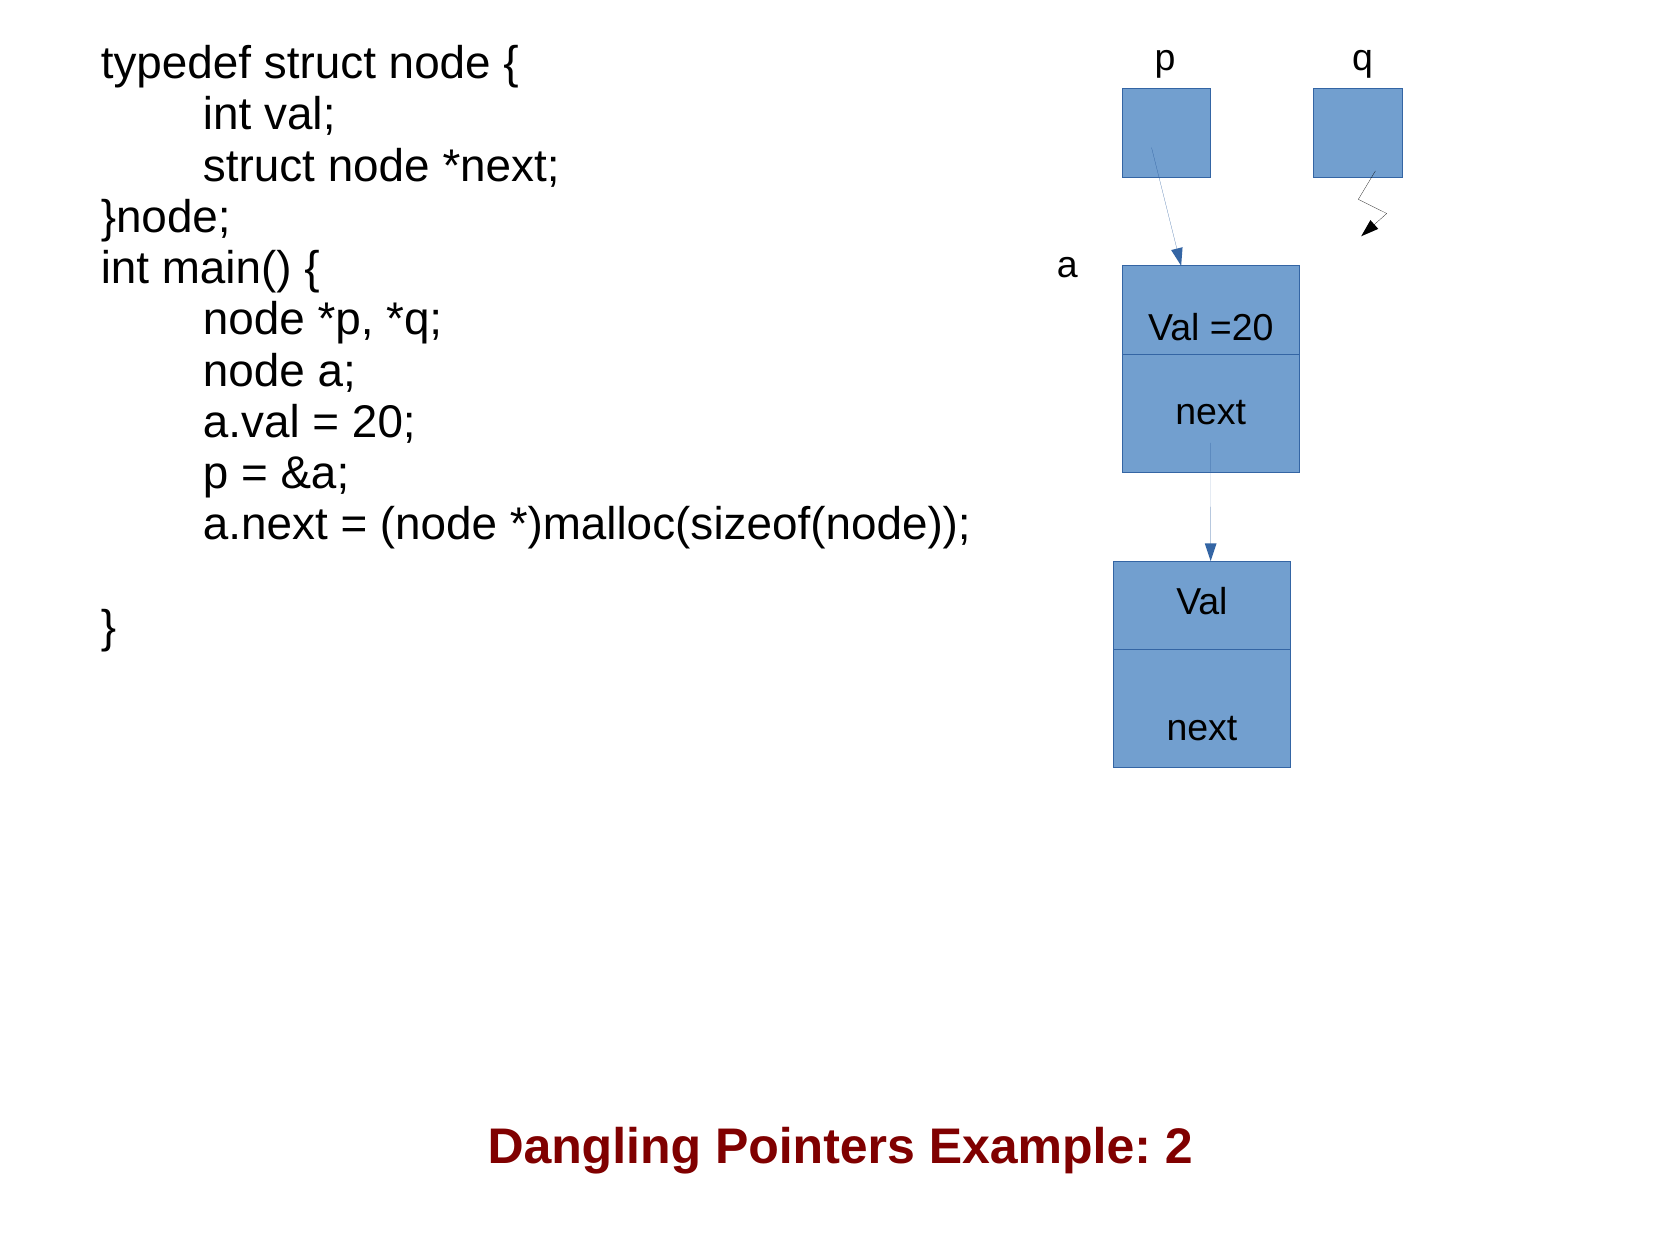

typedef struct node {
 int val;
 struct node *next;
}node;
int main() {
 node *p, *q;
 node a;
 a.val = 20;
 p = &a;
 a.next = (node *)malloc(sizeof(node));
}
p
q
a
Val =20
next
Val
next
Dangling Pointers Example: 2